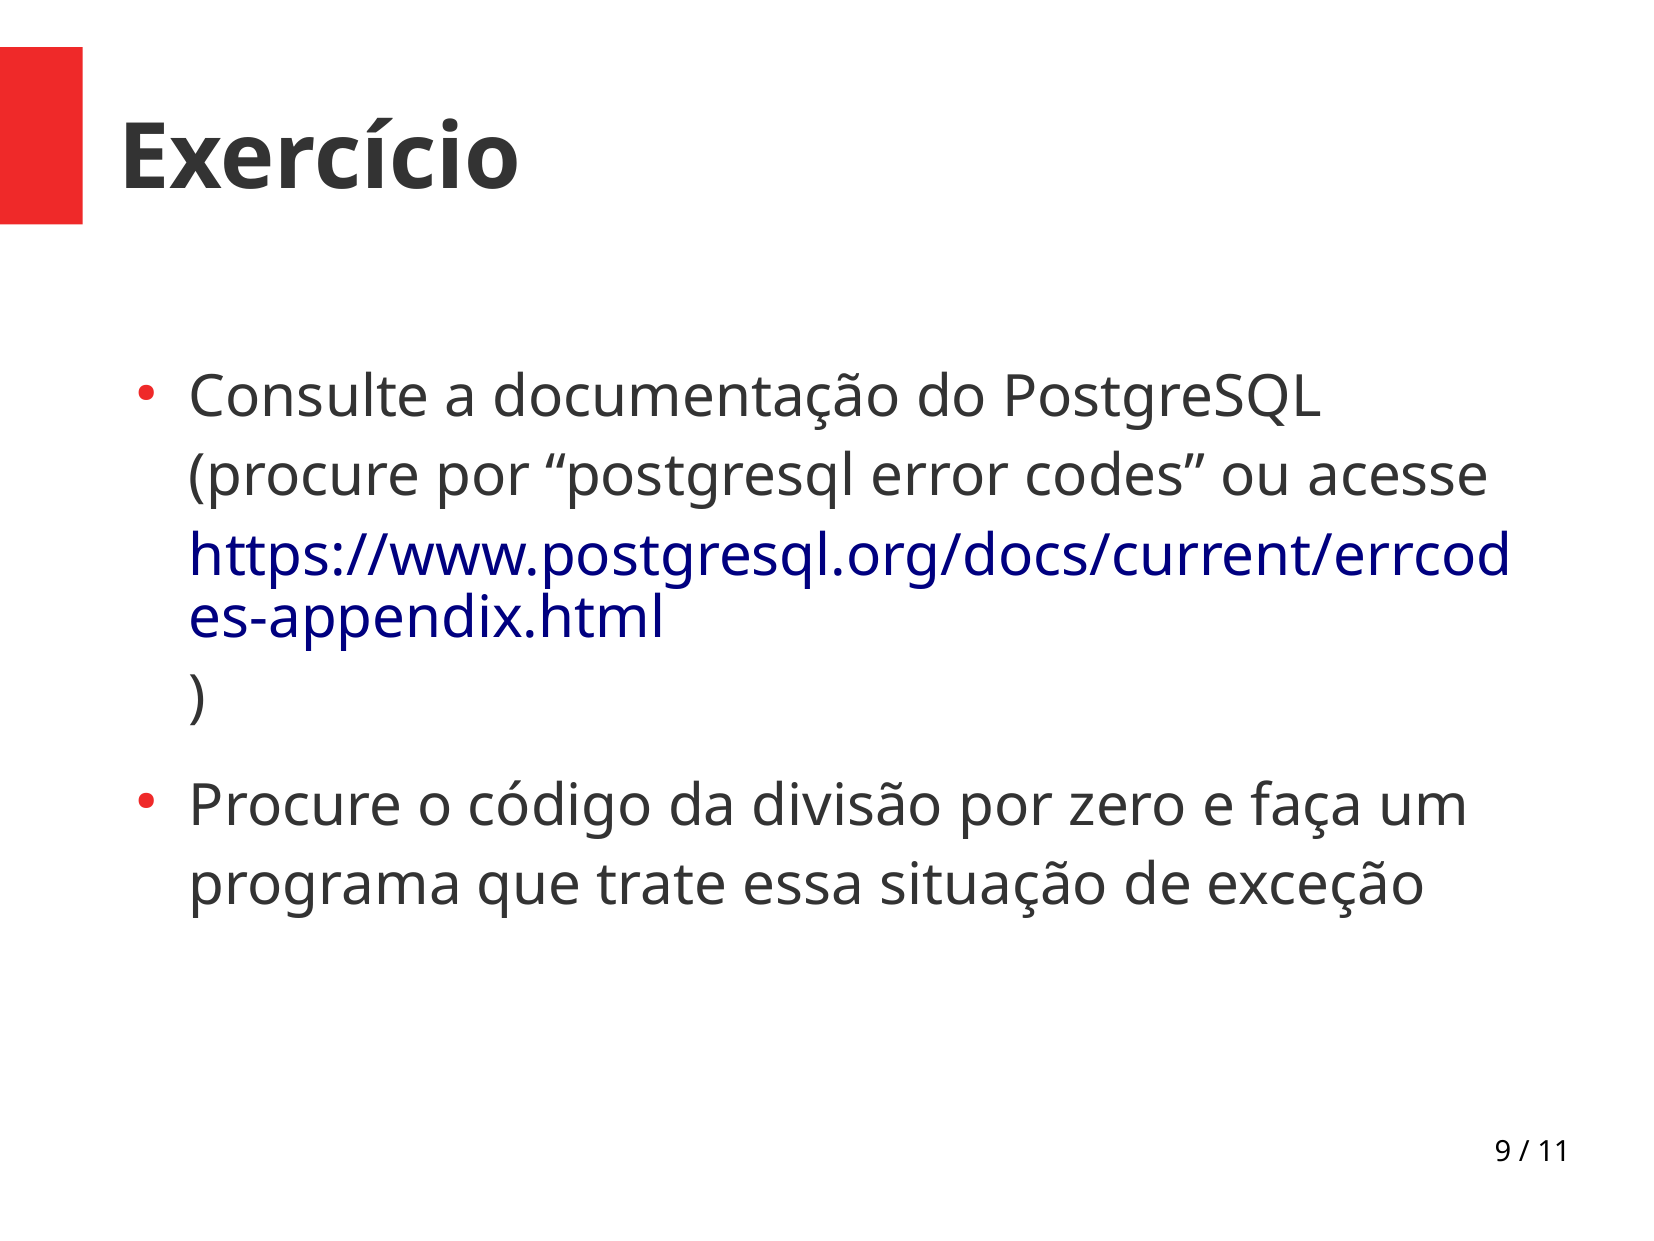

# Exercício
Consulte a documentação do PostgreSQL (procure por “postgresql error codes” ou acesse https://www.postgresql.org/docs/current/errcodes-appendix.html)
Procure o código da divisão por zero e faça um programa que trate essa situação de exceção
9